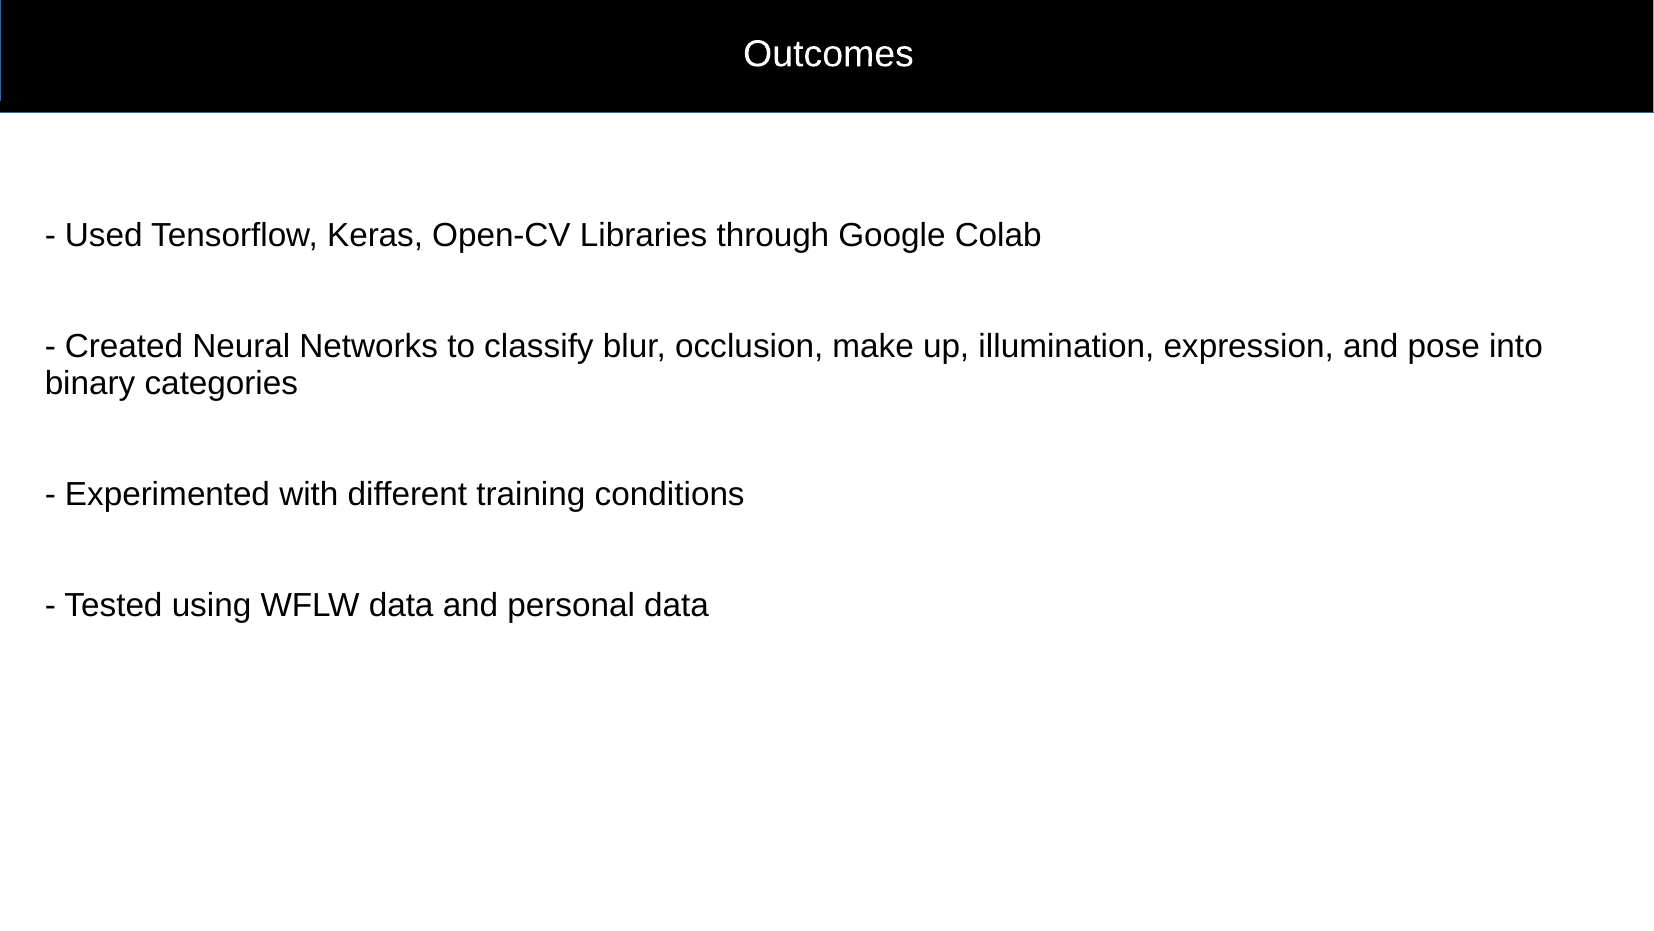

Outcomes
- Used Tensorflow, Keras, Open-CV Libraries through Google Colab
- Created Neural Networks to classify blur, occlusion, make up, illumination, expression, and pose into binary categories
- Experimented with different training conditions
- Tested using WFLW data and personal data